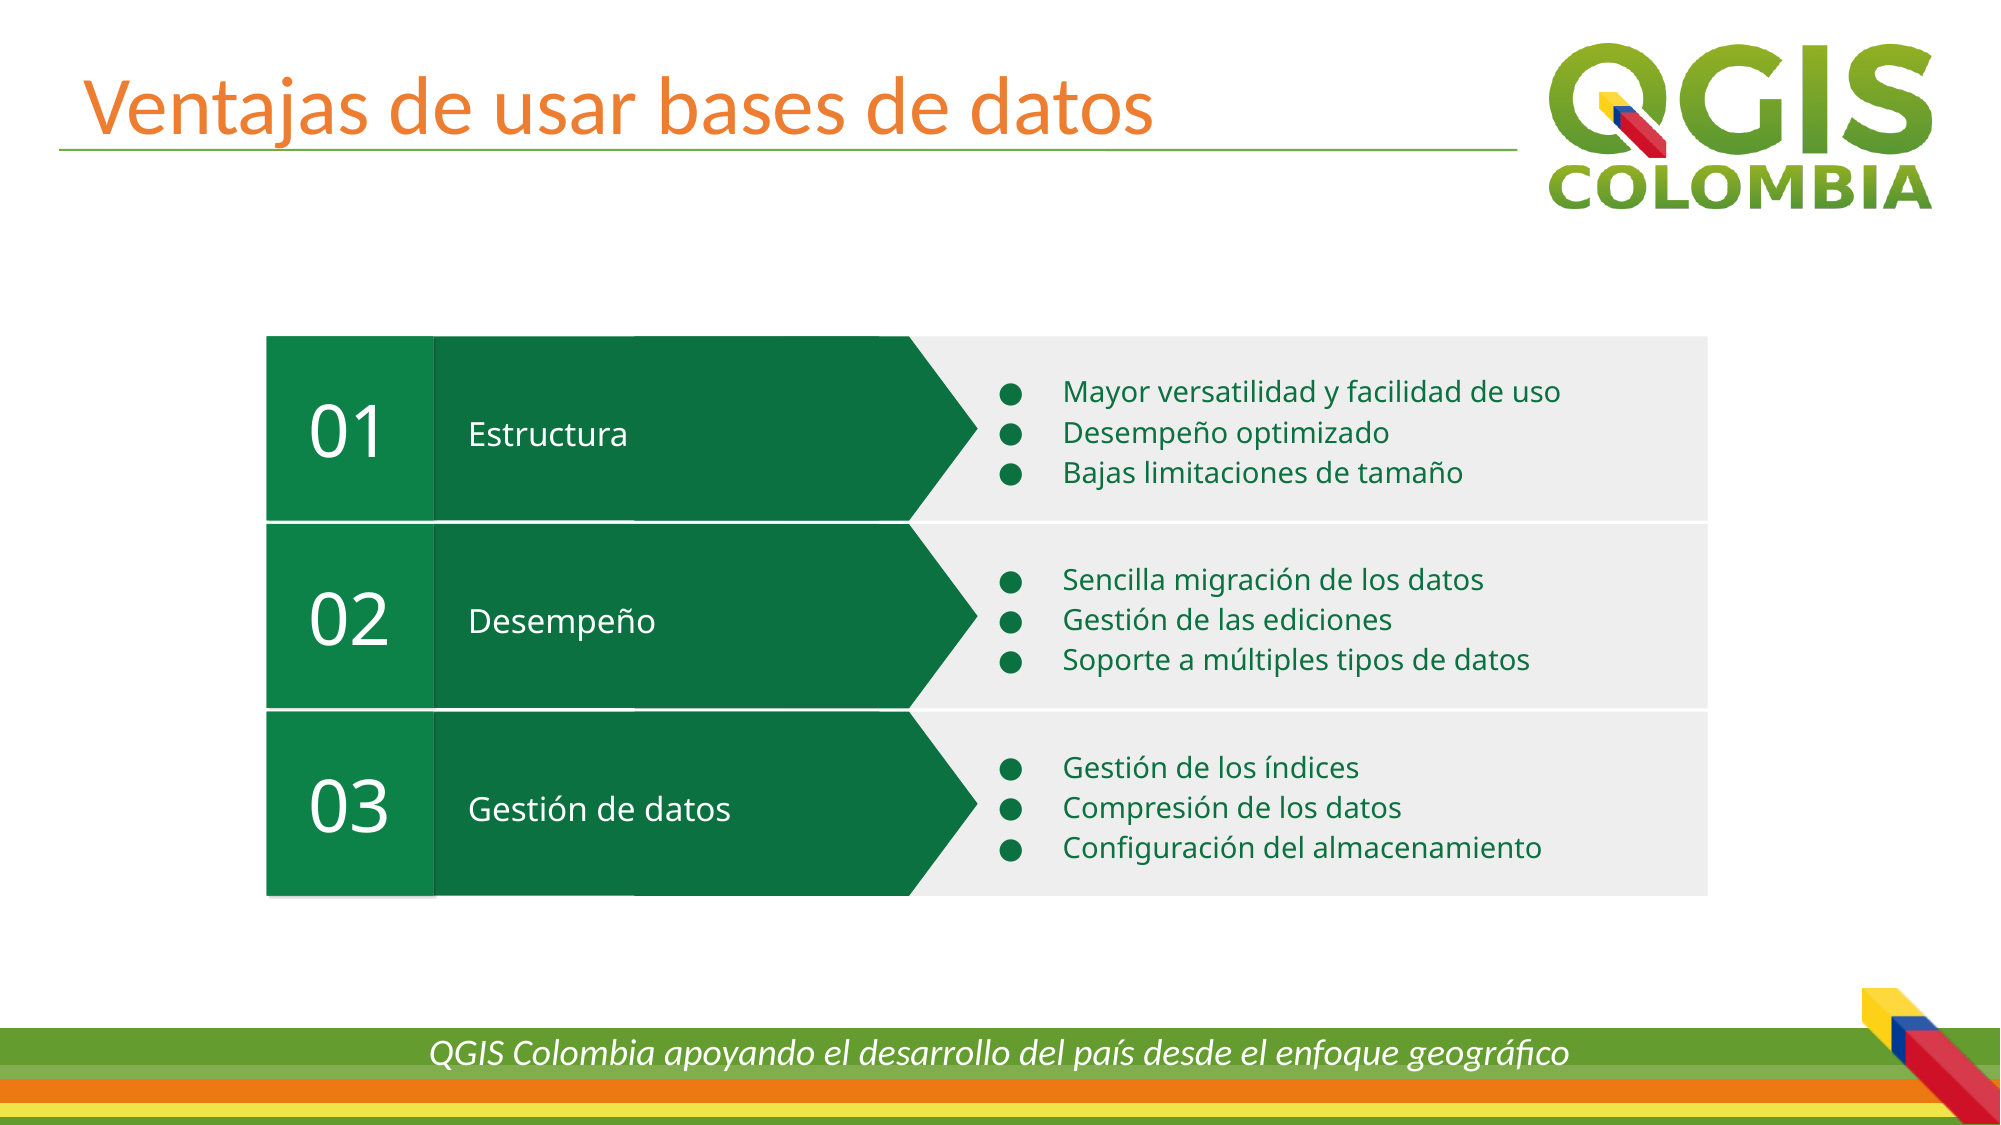

Ventajas de usar bases de datos
01
Mayor versatilidad y facilidad de uso
Desempeño optimizado
Bajas limitaciones de tamaño
Estructura
02
Sencilla migración de los datos
Gestión de las ediciones
Soporte a múltiples tipos de datos
Desempeño
03
Gestión de los índices
Compresión de los datos
Configuración del almacenamiento
Gestión de datos